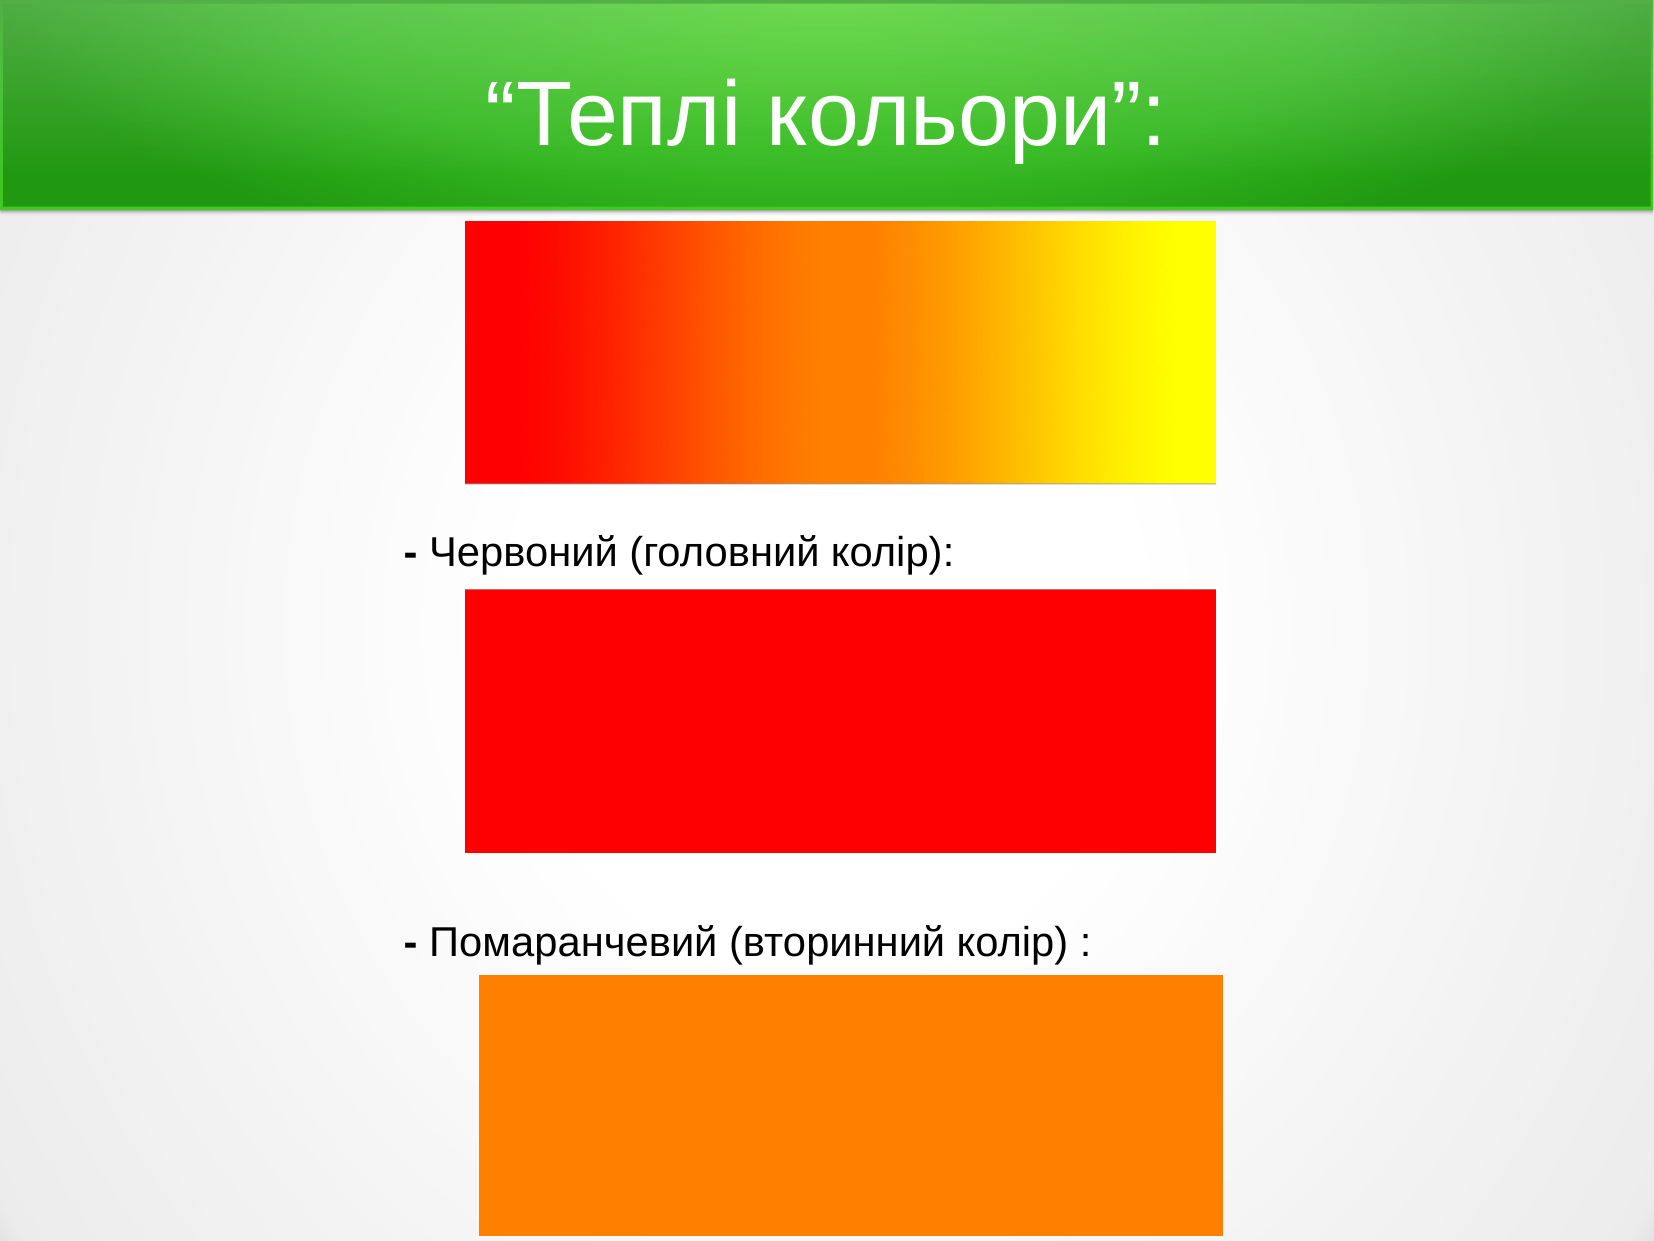

# “Теплі кольори”:
- Червоний (головний колір):
- Помаранчевий (вторинний колір) :